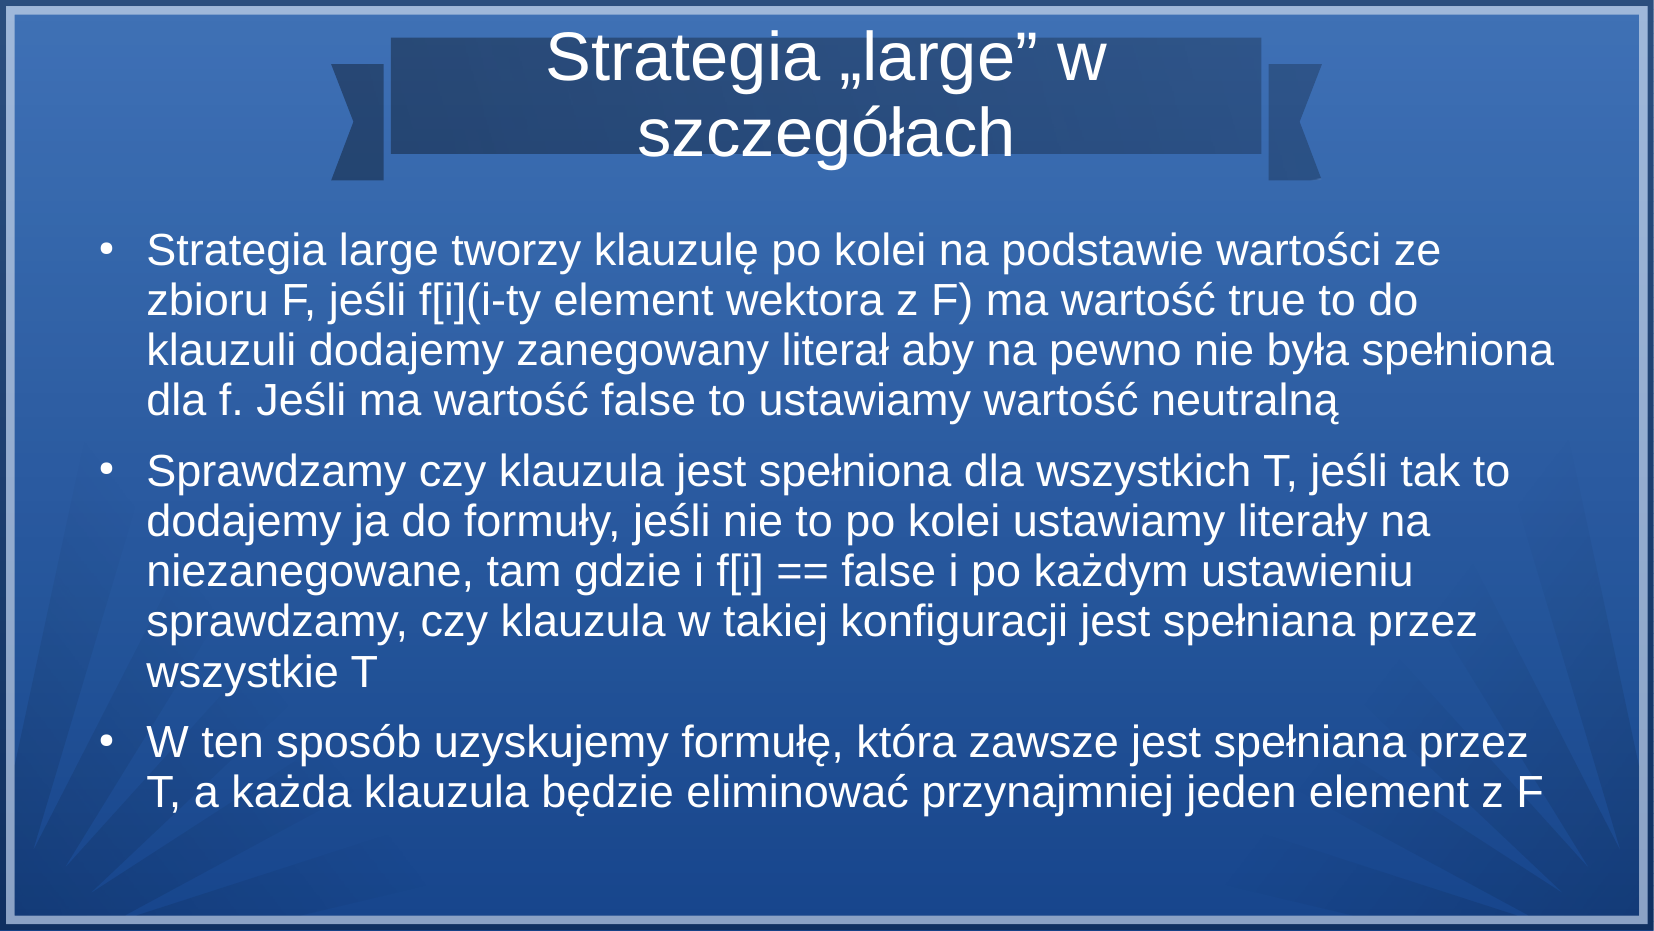

# Strategia „large” w szczegółach
Strategia large tworzy klauzulę po kolei na podstawie wartości ze zbioru F, jeśli f[i](i-ty element wektora z F) ma wartość true to do klauzuli dodajemy zanegowany literał aby na pewno nie była spełniona dla f. Jeśli ma wartość false to ustawiamy wartość neutralną
Sprawdzamy czy klauzula jest spełniona dla wszystkich T, jeśli tak to dodajemy ja do formuły, jeśli nie to po kolei ustawiamy literały na niezanegowane, tam gdzie i f[i] == false i po każdym ustawieniu sprawdzamy, czy klauzula w takiej konfiguracji jest spełniana przez wszystkie T
W ten sposób uzyskujemy formułę, która zawsze jest spełniana przez T, a każda klauzula będzie eliminować przynajmniej jeden element z F